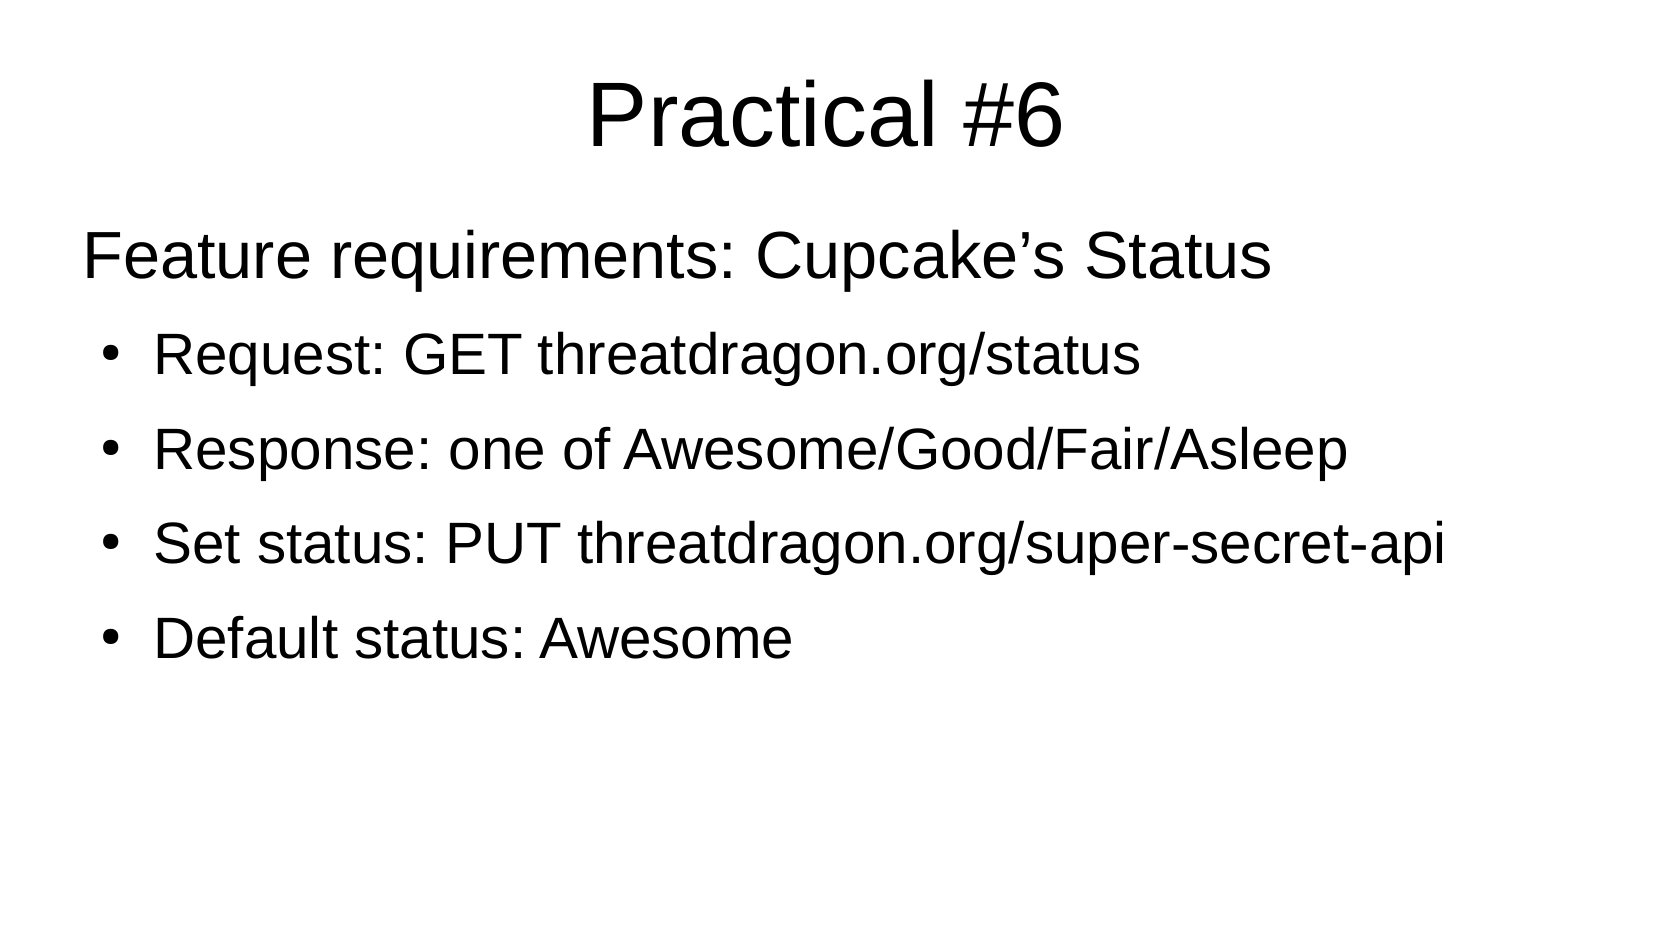

# Practical #6
Feature requirements: Cupcake’s Status
Request: GET threatdragon.org/status
Response: one of Awesome/Good/Fair/Asleep
Set status: PUT threatdragon.org/super-secret-api
Default status: Awesome